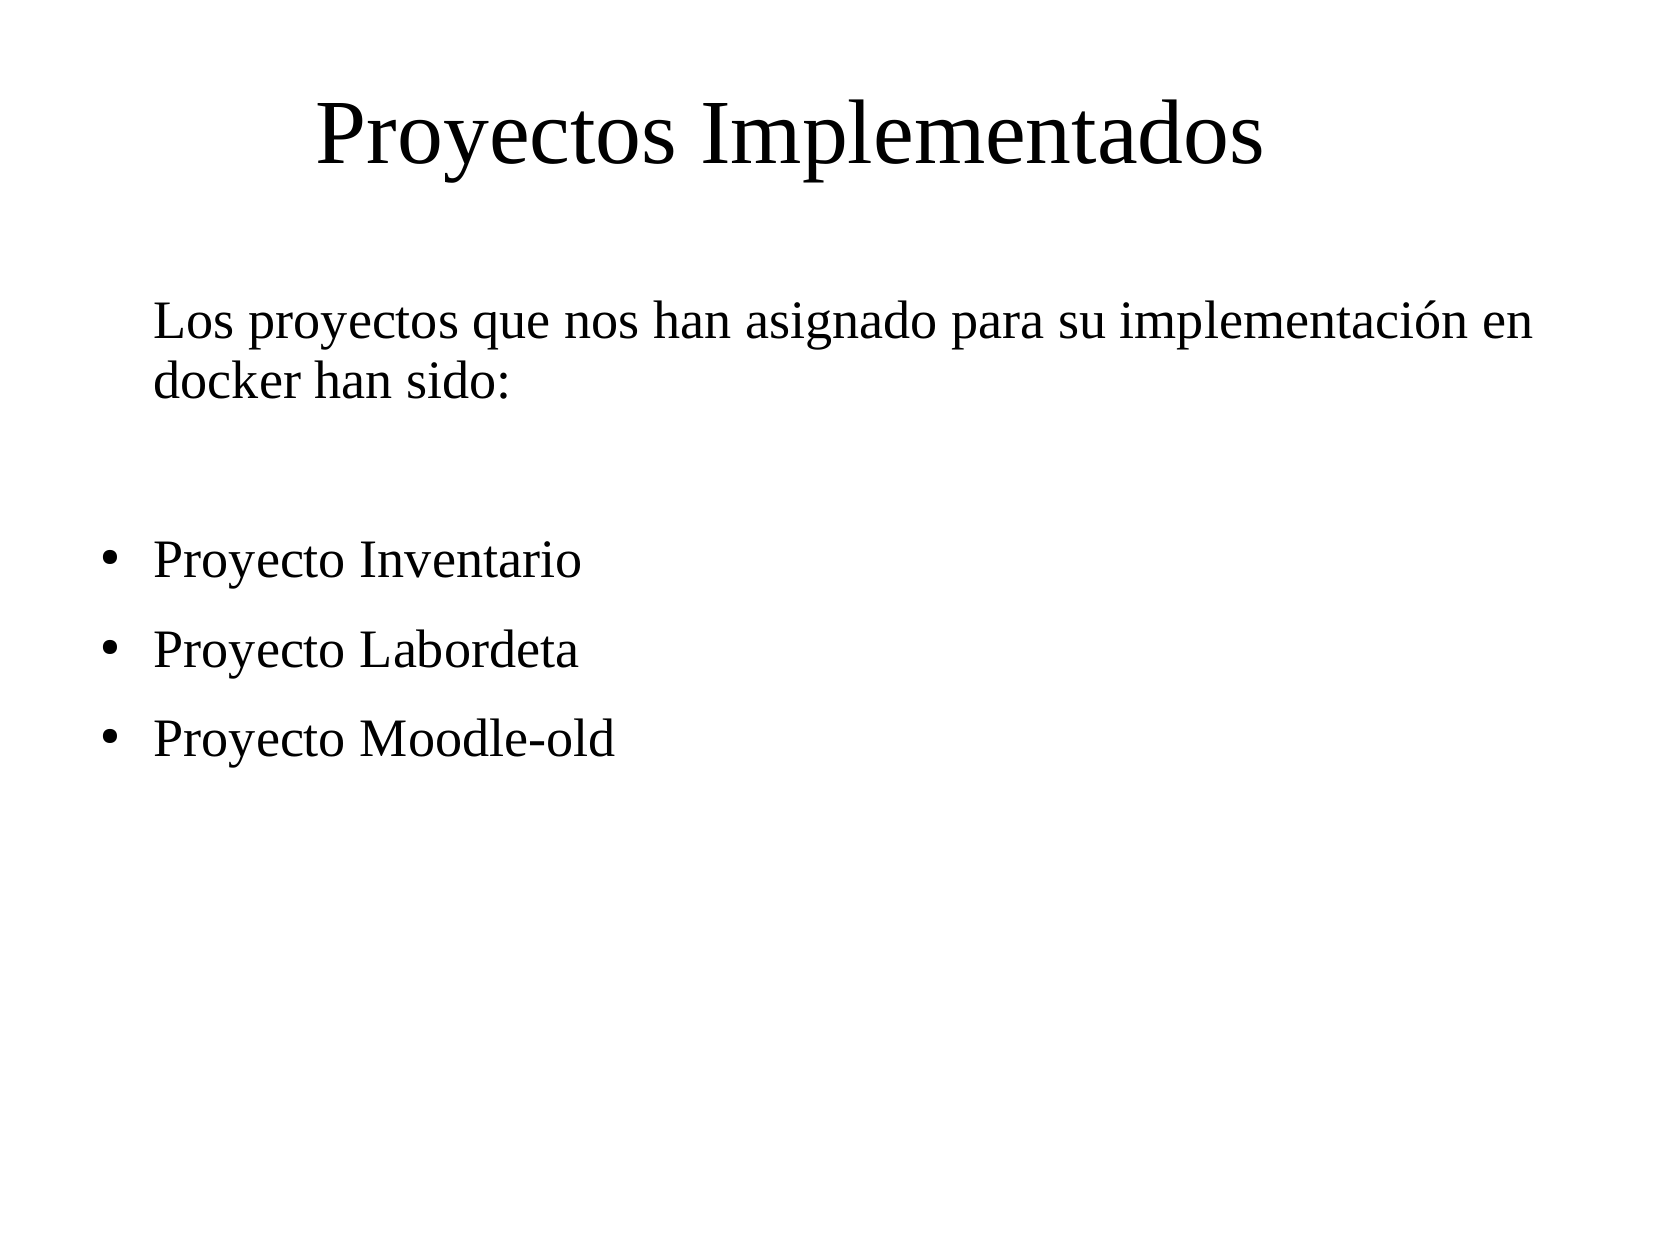

# Proyectos Implementados
Los proyectos que nos han asignado para su implementación en docker han sido:
Proyecto Inventario
Proyecto Labordeta
Proyecto Moodle-old